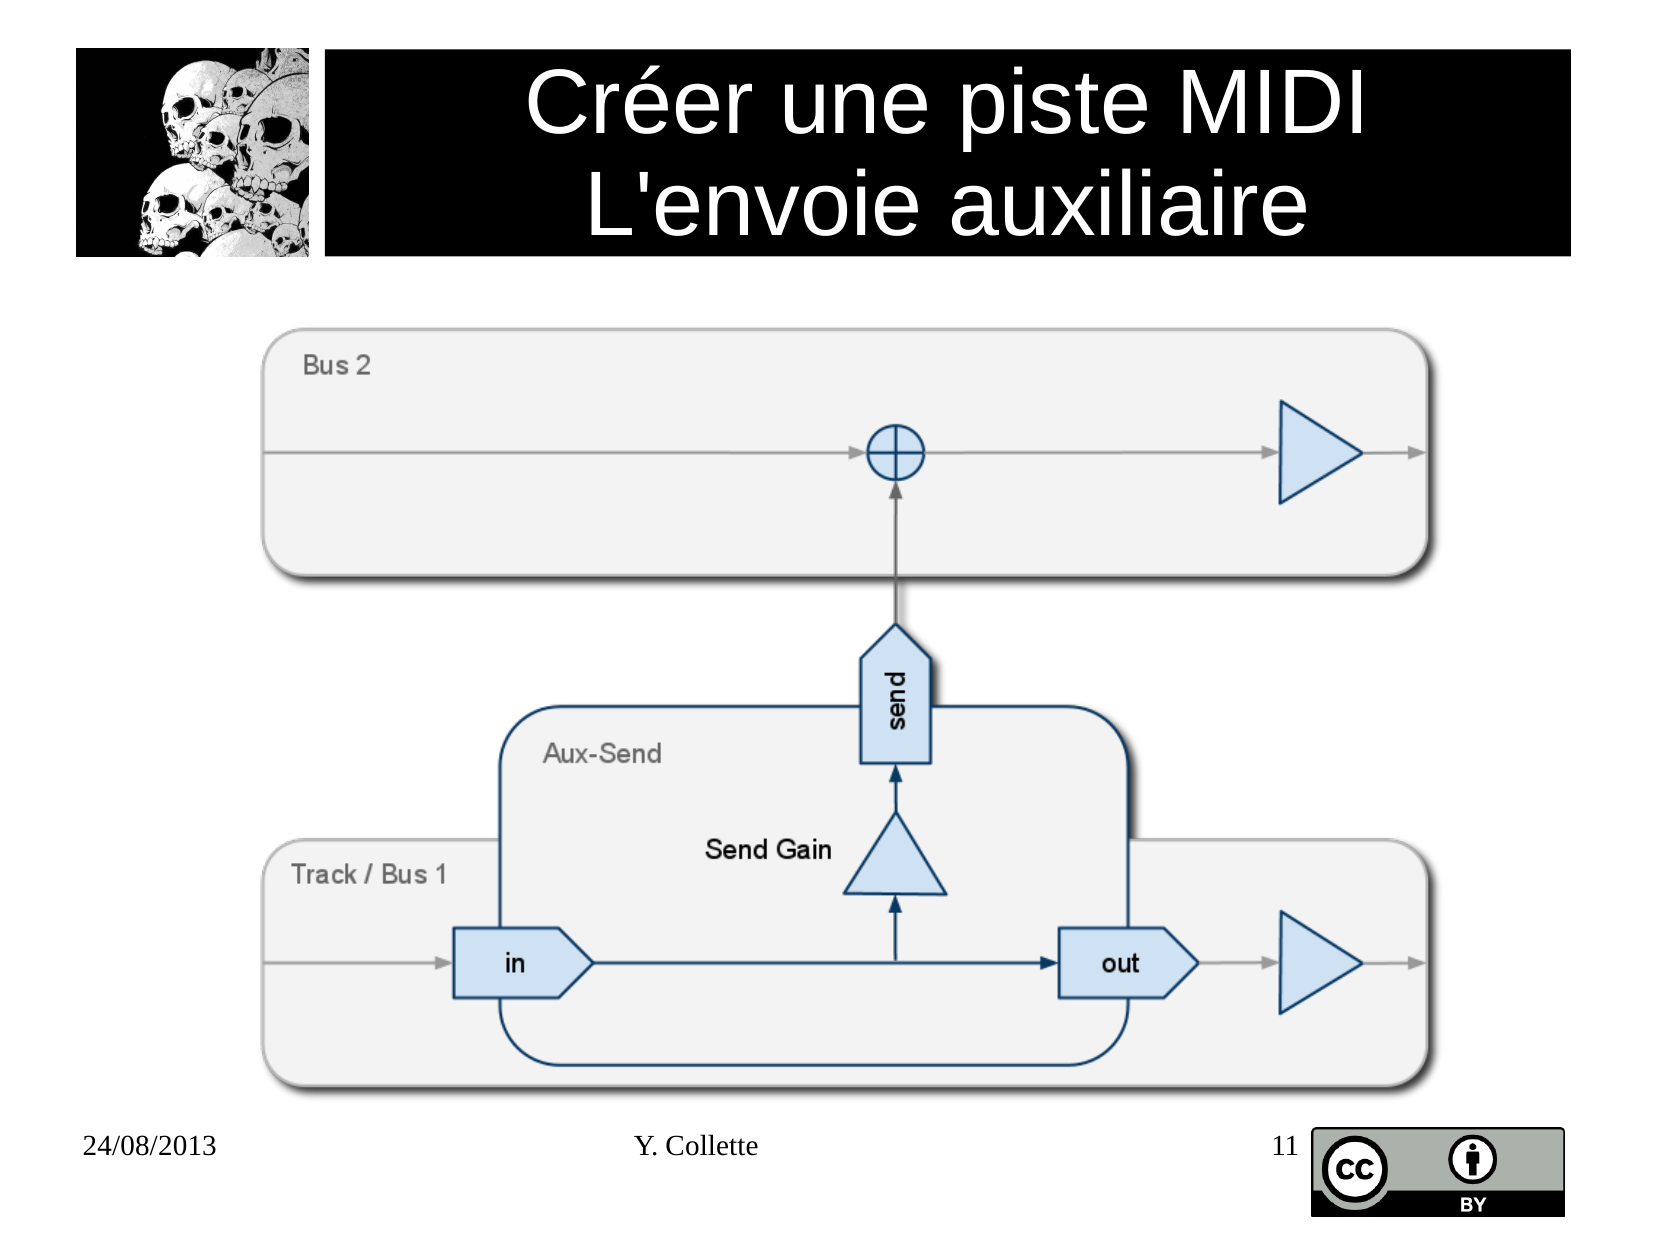

# Créer une piste MIDI L'envoie auxiliaire
Y. Collette
11